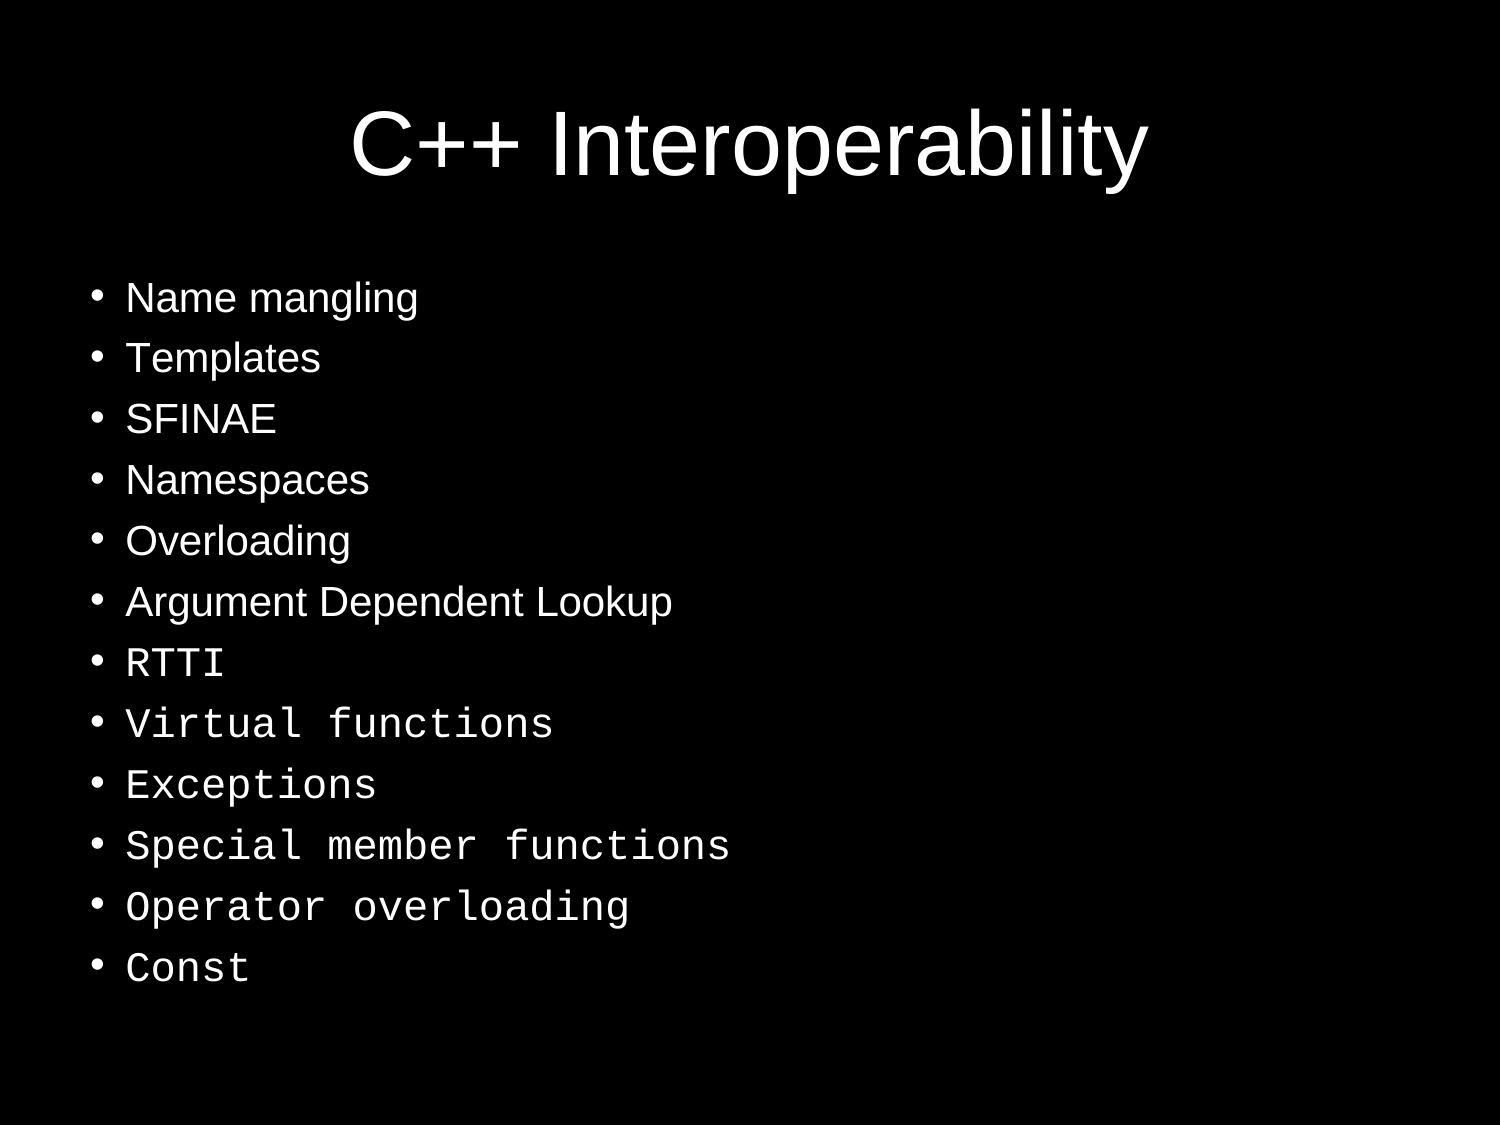

# C++ Interoperability
Name mangling
Templates
SFINAE
Namespaces
Overloading
Argument Dependent Lookup
RTTI
Virtual functions
Exceptions
Special member functions
Operator overloading
Const